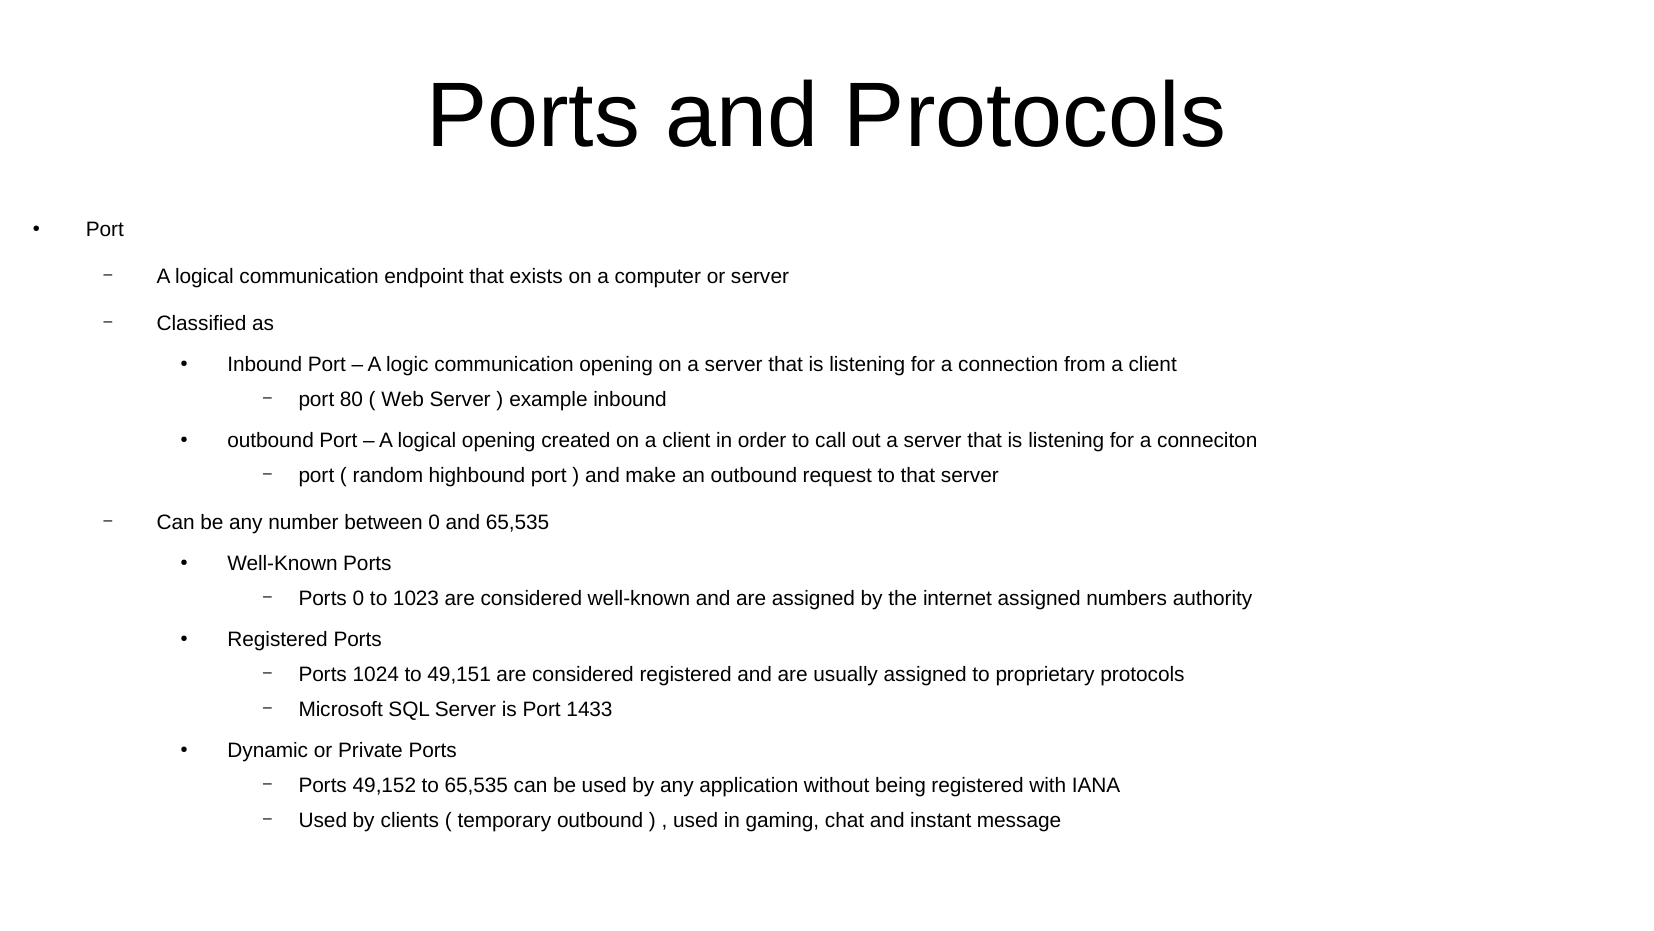

# Ports and Protocols
Port
A logical communication endpoint that exists on a computer or server
Classified as
Inbound Port – A logic communication opening on a server that is listening for a connection from a client
port 80 ( Web Server ) example inbound
outbound Port – A logical opening created on a client in order to call out a server that is listening for a conneciton
port ( random highbound port ) and make an outbound request to that server
Can be any number between 0 and 65,535
Well-Known Ports
Ports 0 to 1023 are considered well-known and are assigned by the internet assigned numbers authority
Registered Ports
Ports 1024 to 49,151 are considered registered and are usually assigned to proprietary protocols
Microsoft SQL Server is Port 1433
Dynamic or Private Ports
Ports 49,152 to 65,535 can be used by any application without being registered with IANA
Used by clients ( temporary outbound ) , used in gaming, chat and instant message